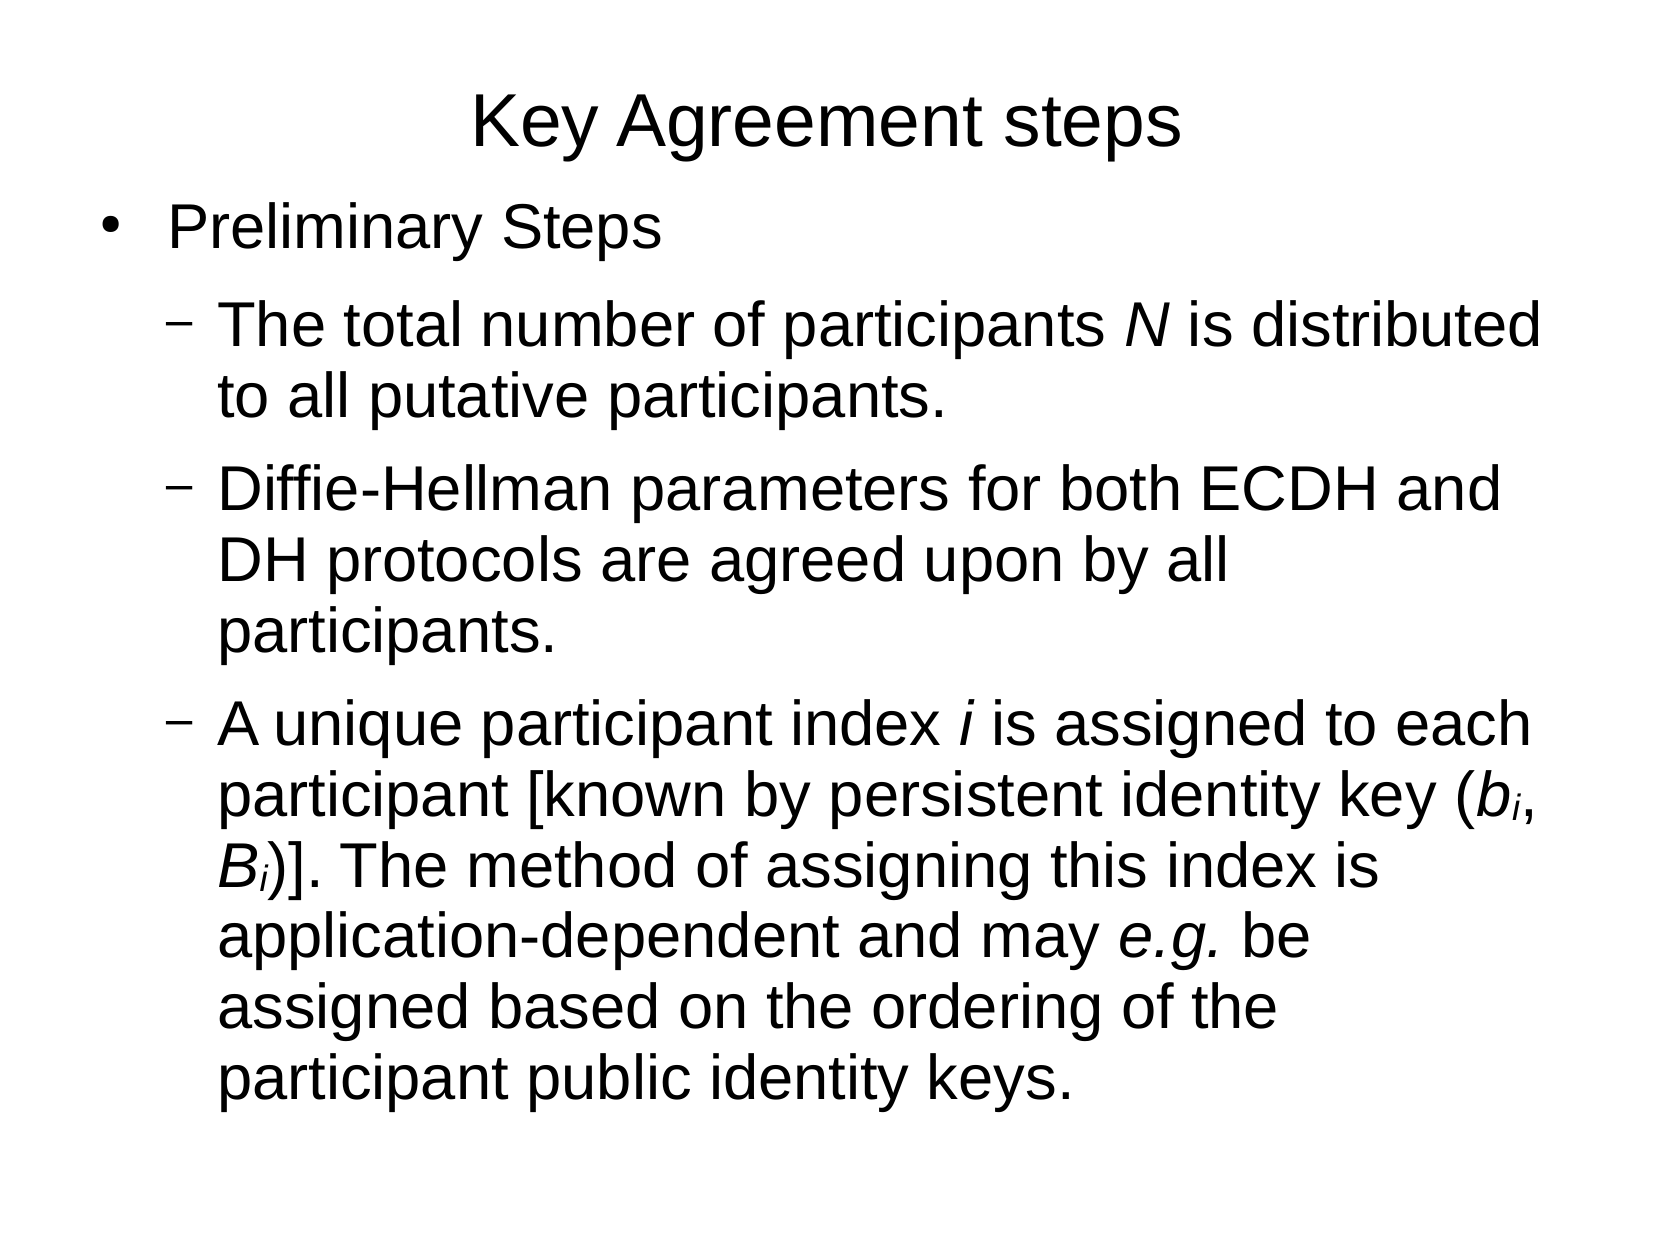

# Key Agreement steps
 Preliminary Steps
The total number of participants N is distributed to all putative participants.
Diffie-Hellman parameters for both ECDH and DH protocols are agreed upon by all participants.
A unique participant index i is assigned to each participant [known by persistent identity key (bi, Bi)]. The method of assigning this index is application-dependent and may e.g. be assigned based on the ordering of the participant public identity keys.